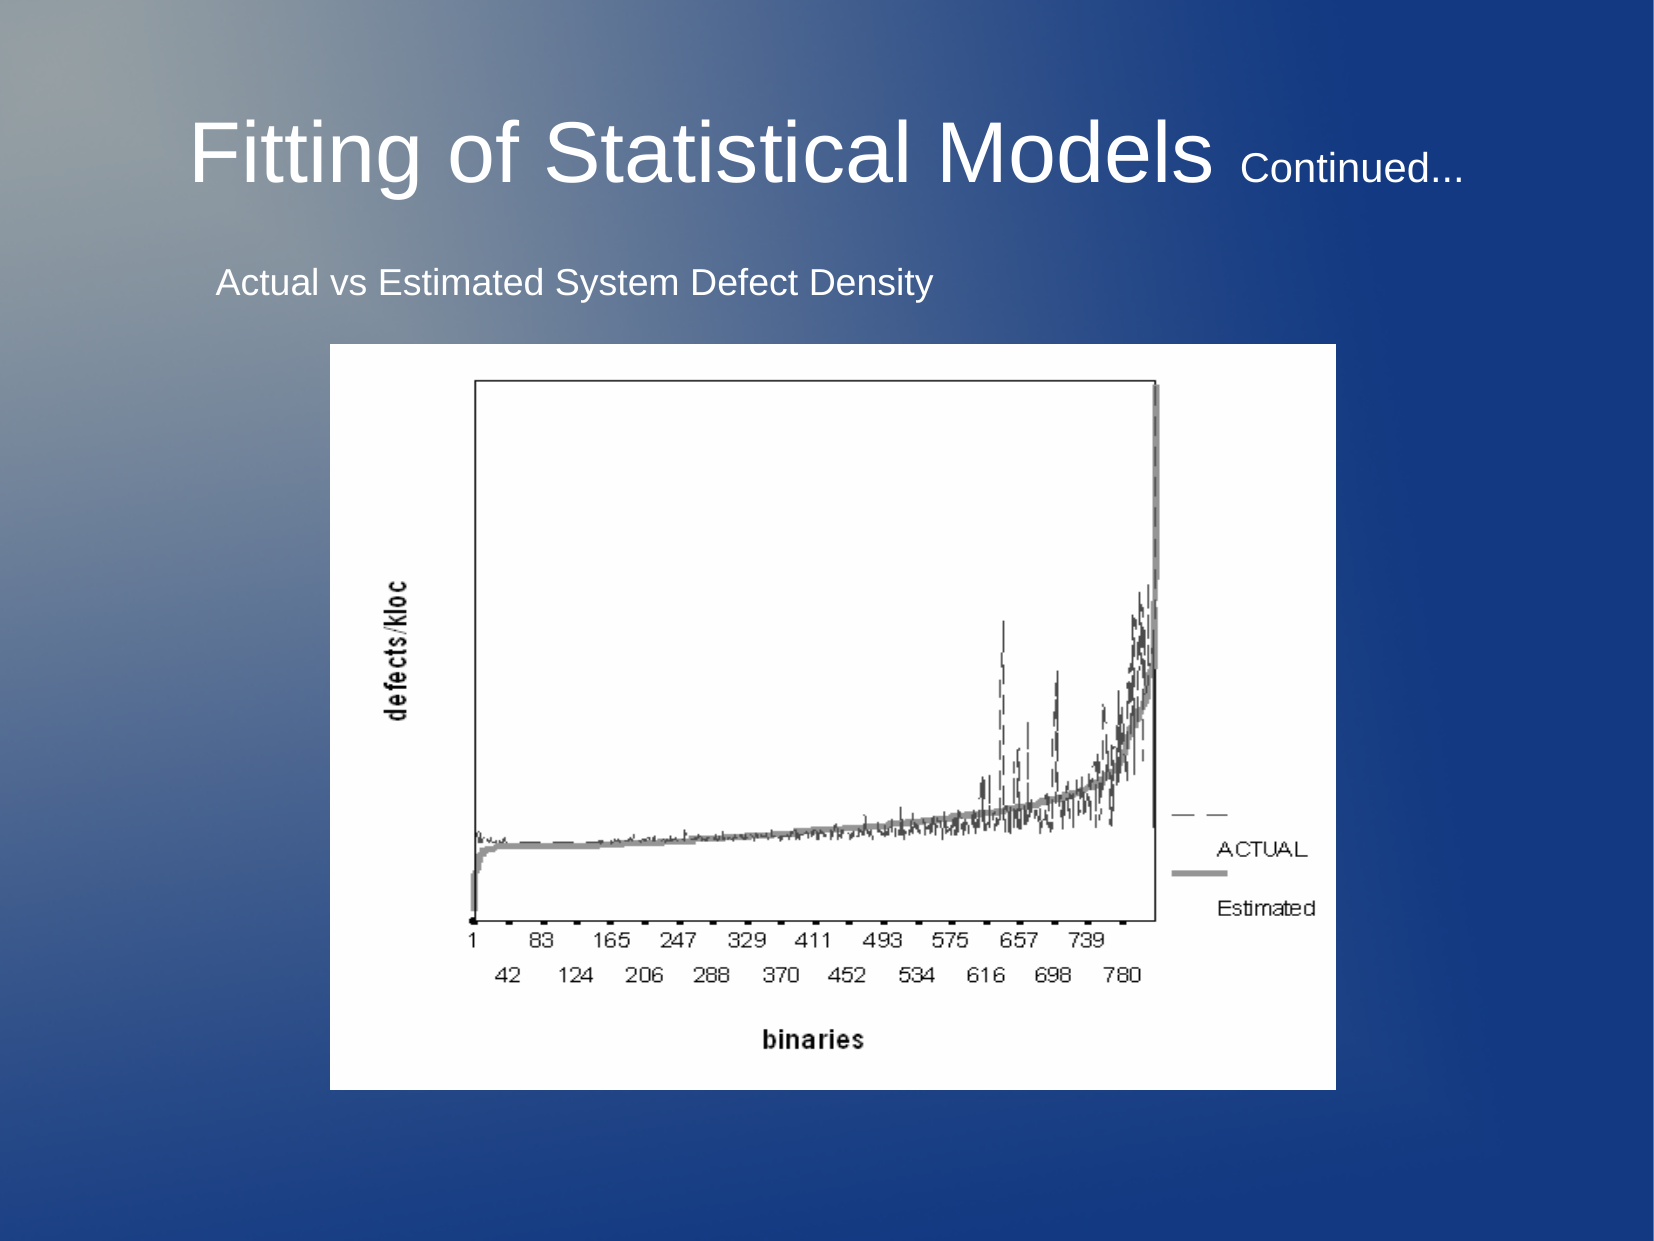

# Fitting of Statistical Models Continued...
Actual vs Estimated System Defect Density